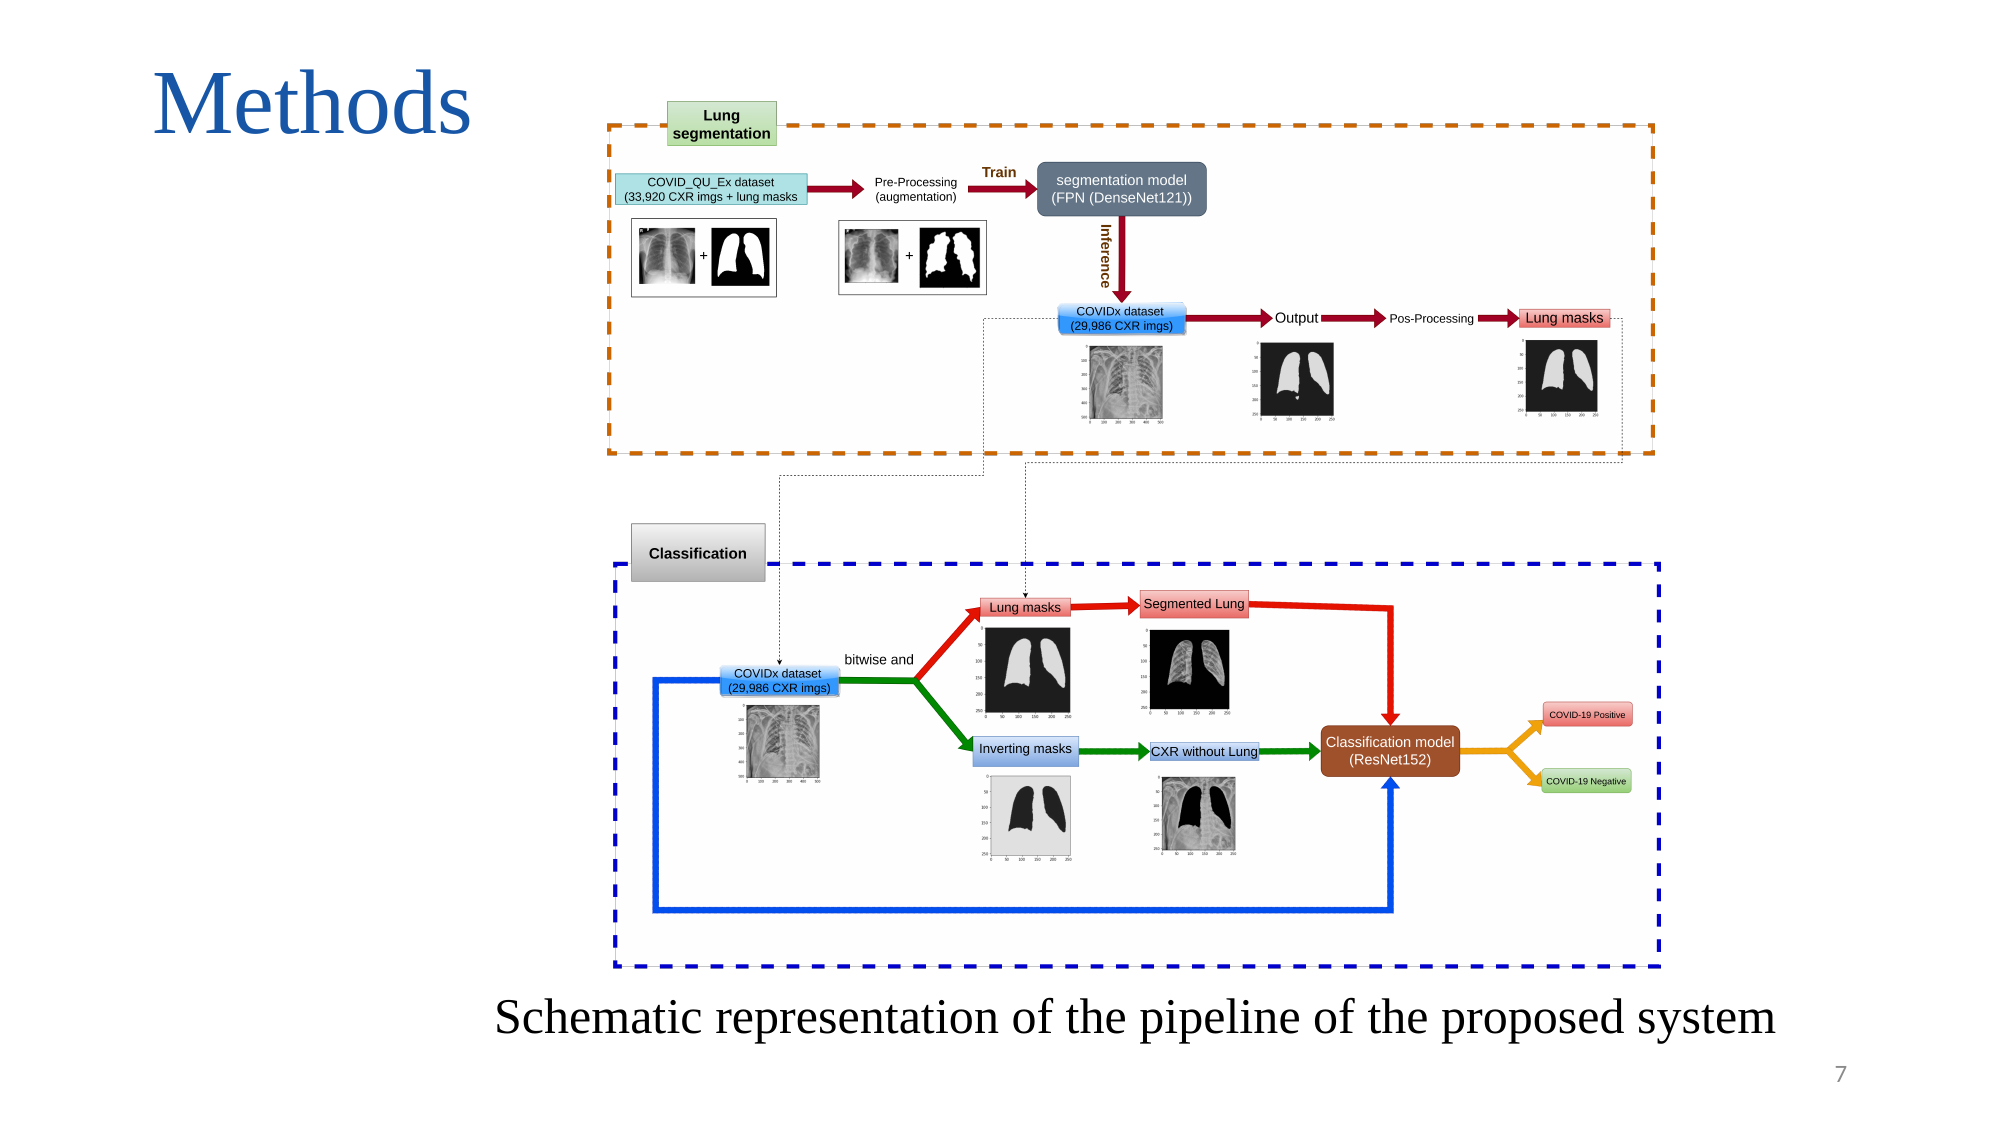

Methods
Schematic representation of the pipeline of the proposed system